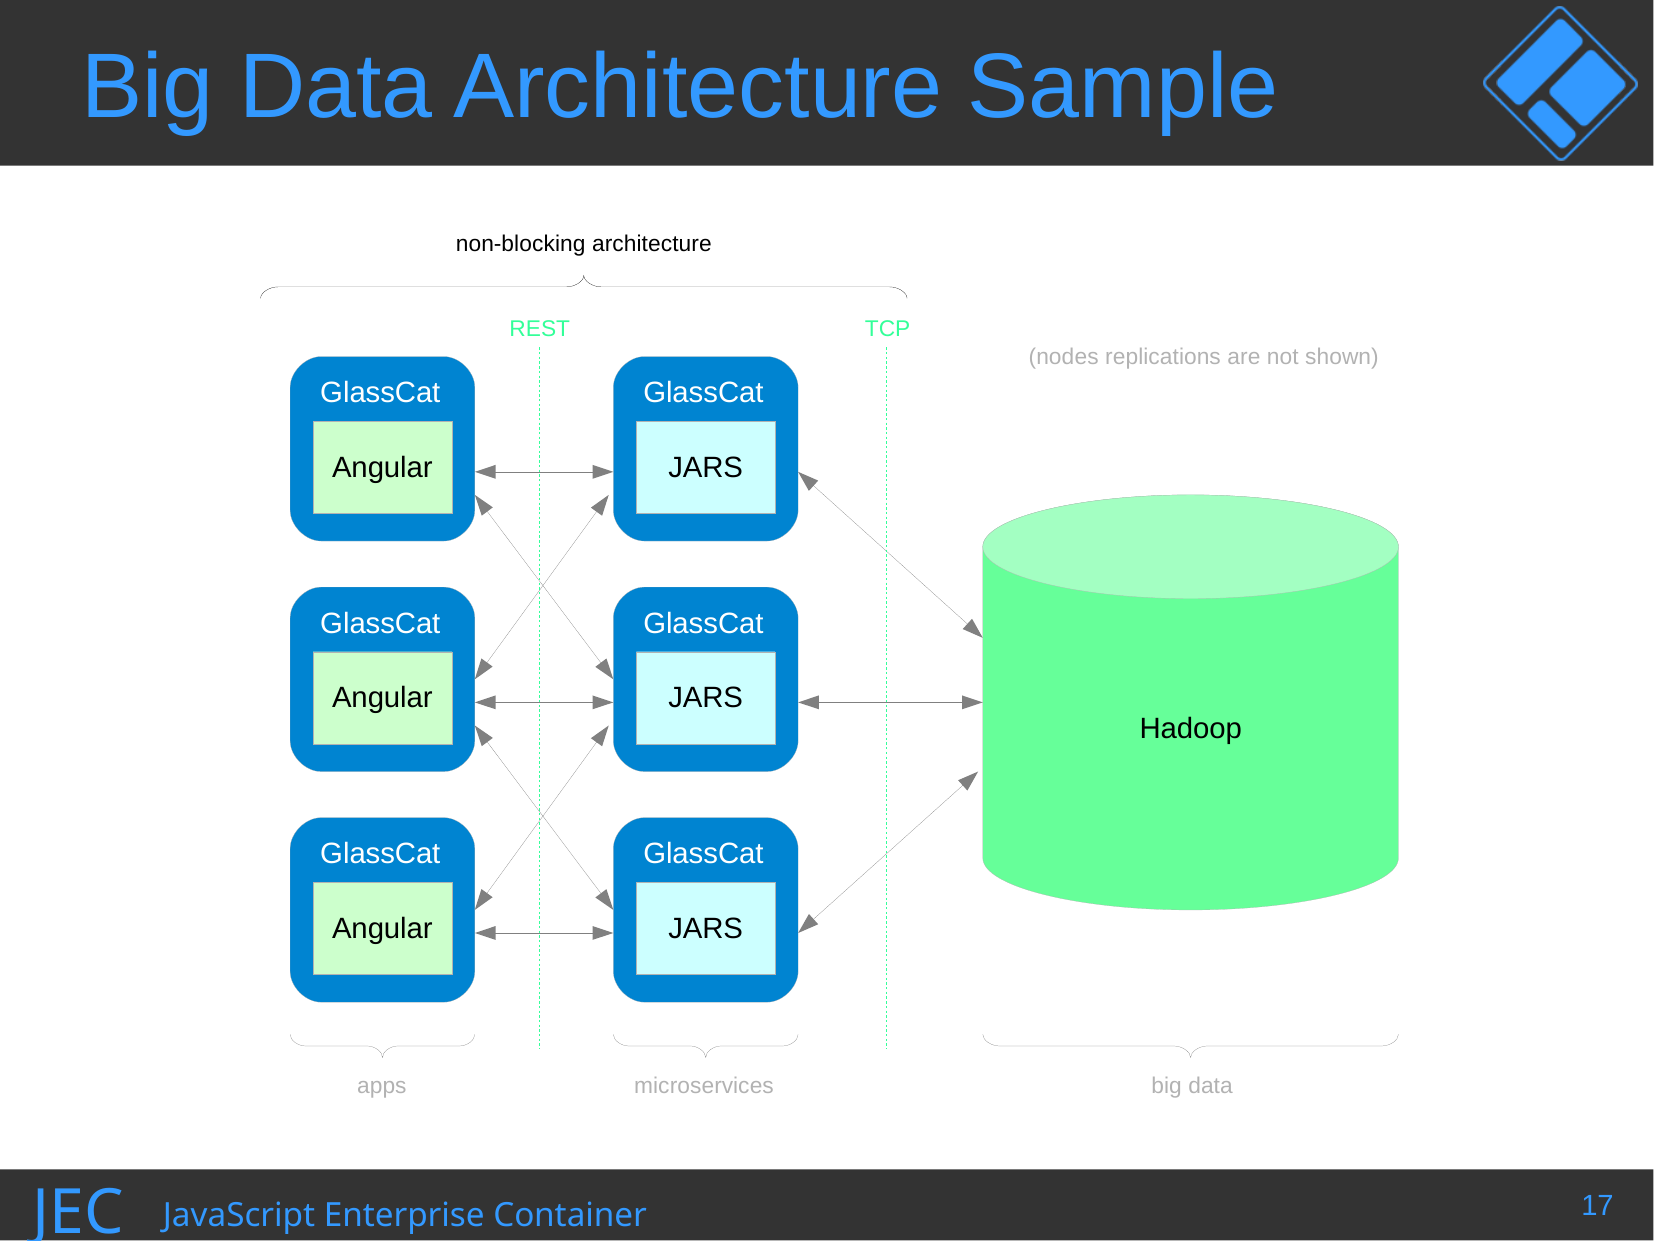

# Big Data Architecture Sample
JEC
17
JavaScript Enterprise Container